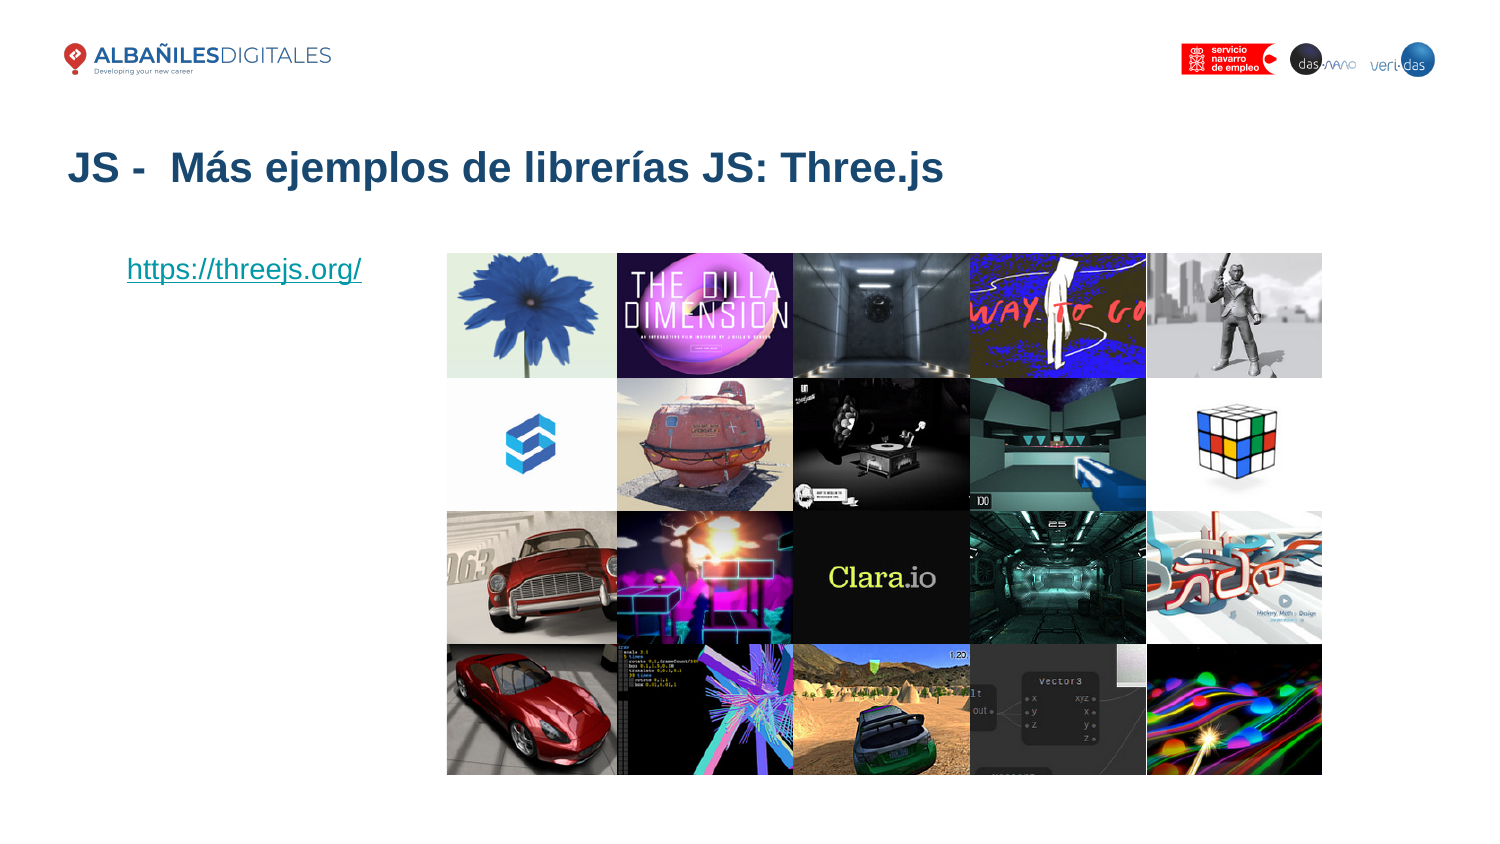

JS - Más ejemplos de librerías JS: Three.js
https://threejs.org/